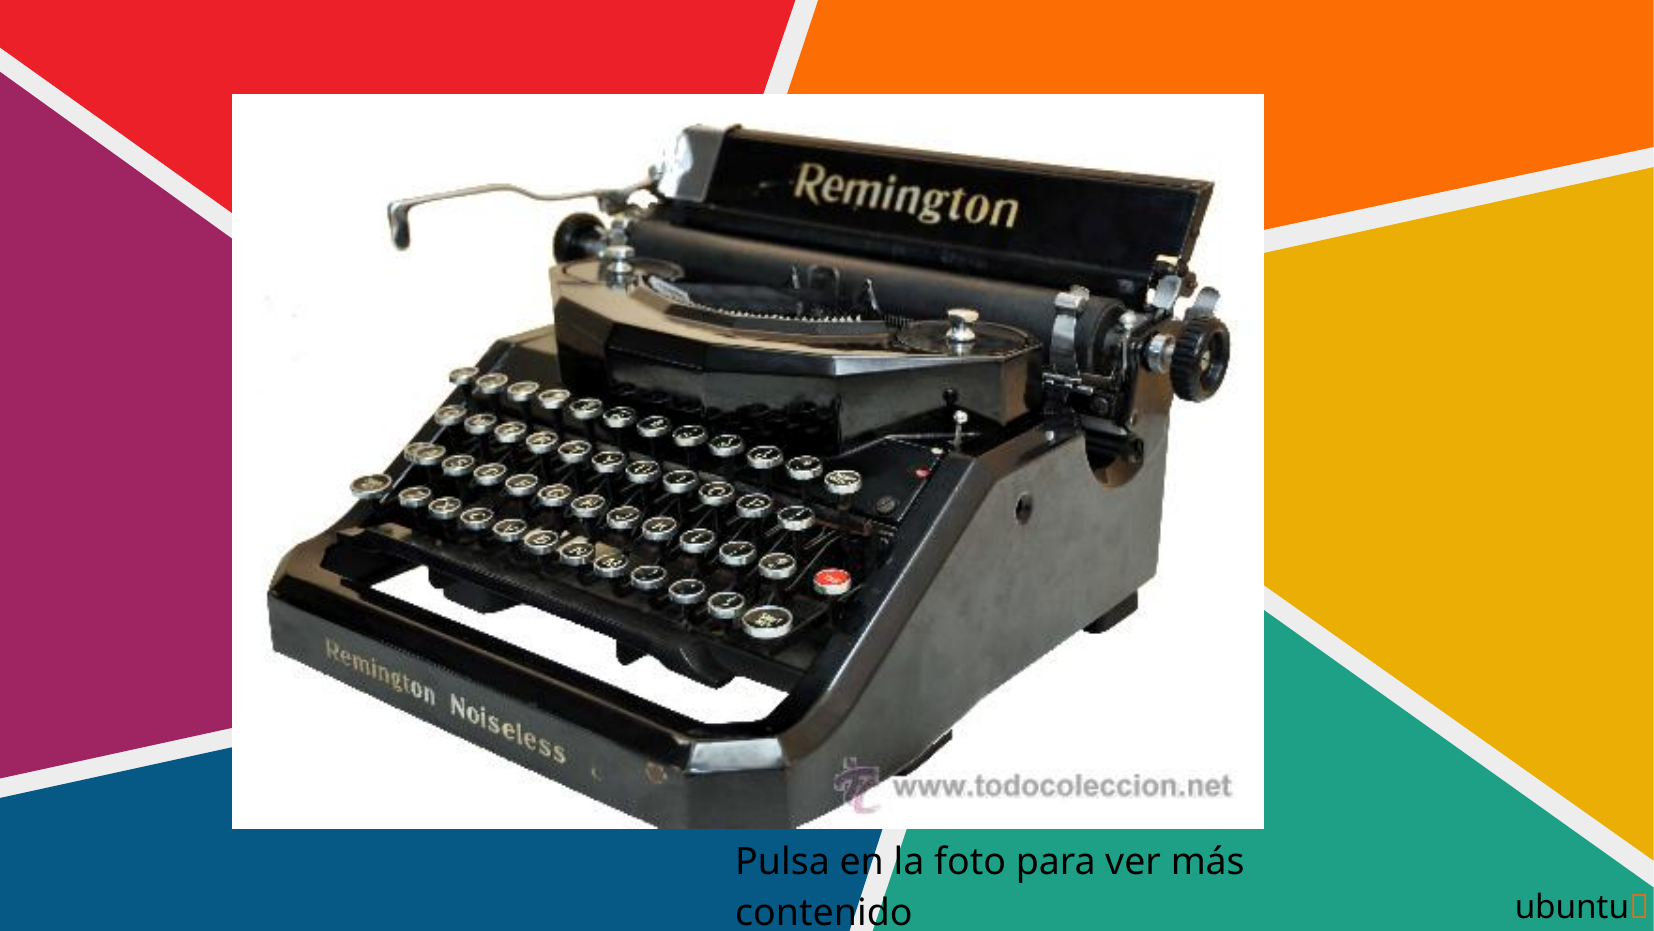

Pulsa en la foto para ver más contenido
ubuntu